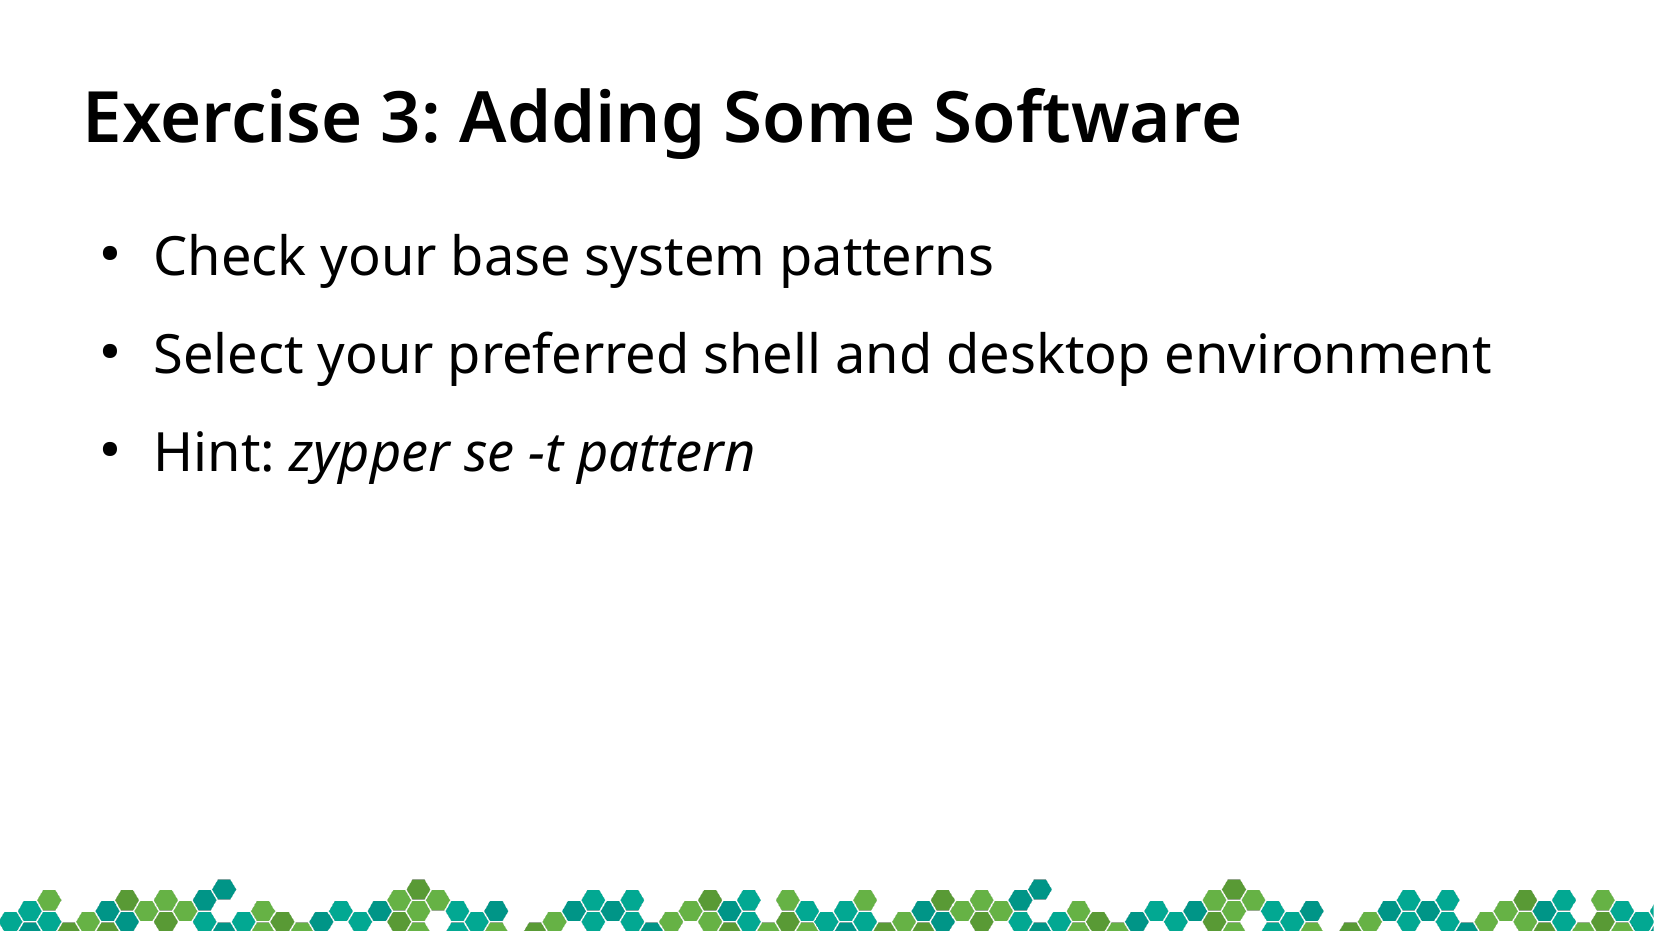

# Exercise 3: Adding Some Software
Check your base system patterns
Select your preferred shell and desktop environment
Hint: zypper se -t pattern